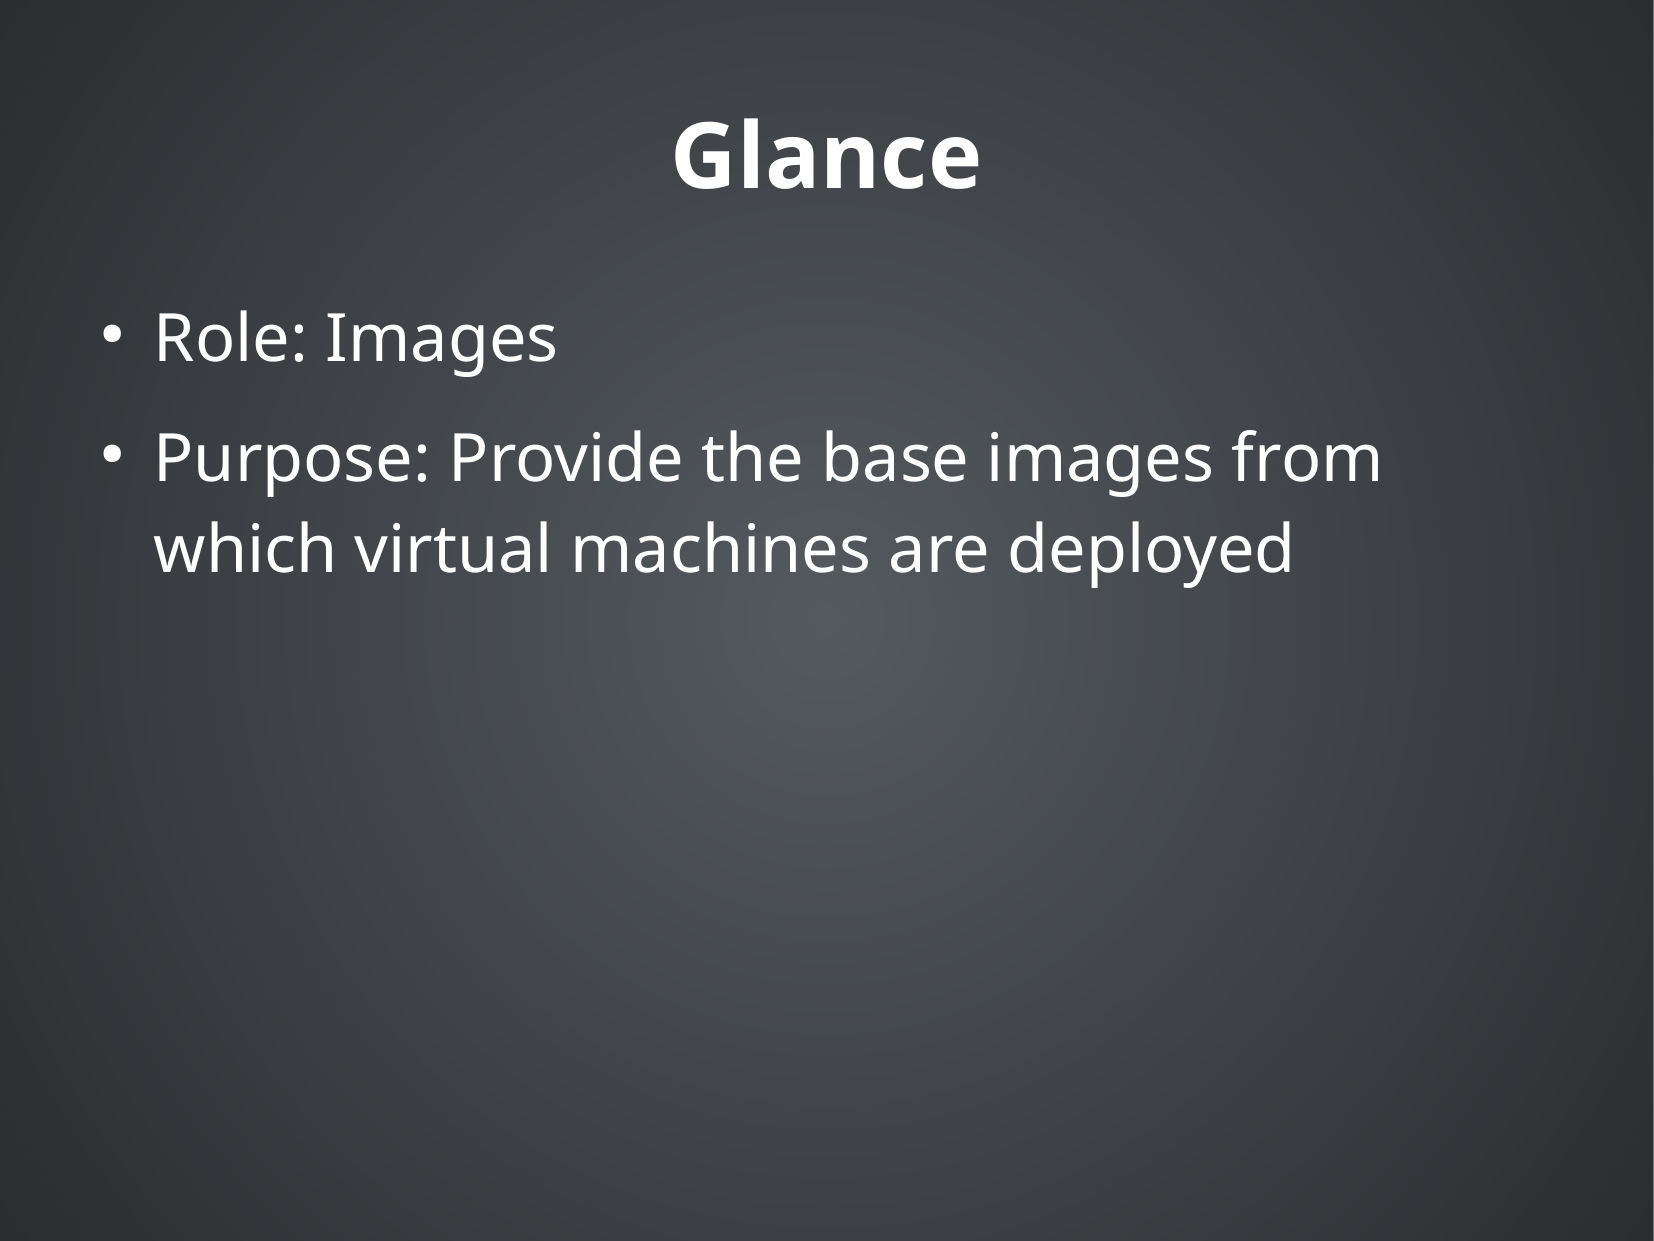

# Glance
Role: Images
Purpose: Provide the base images from which virtual machines are deployed